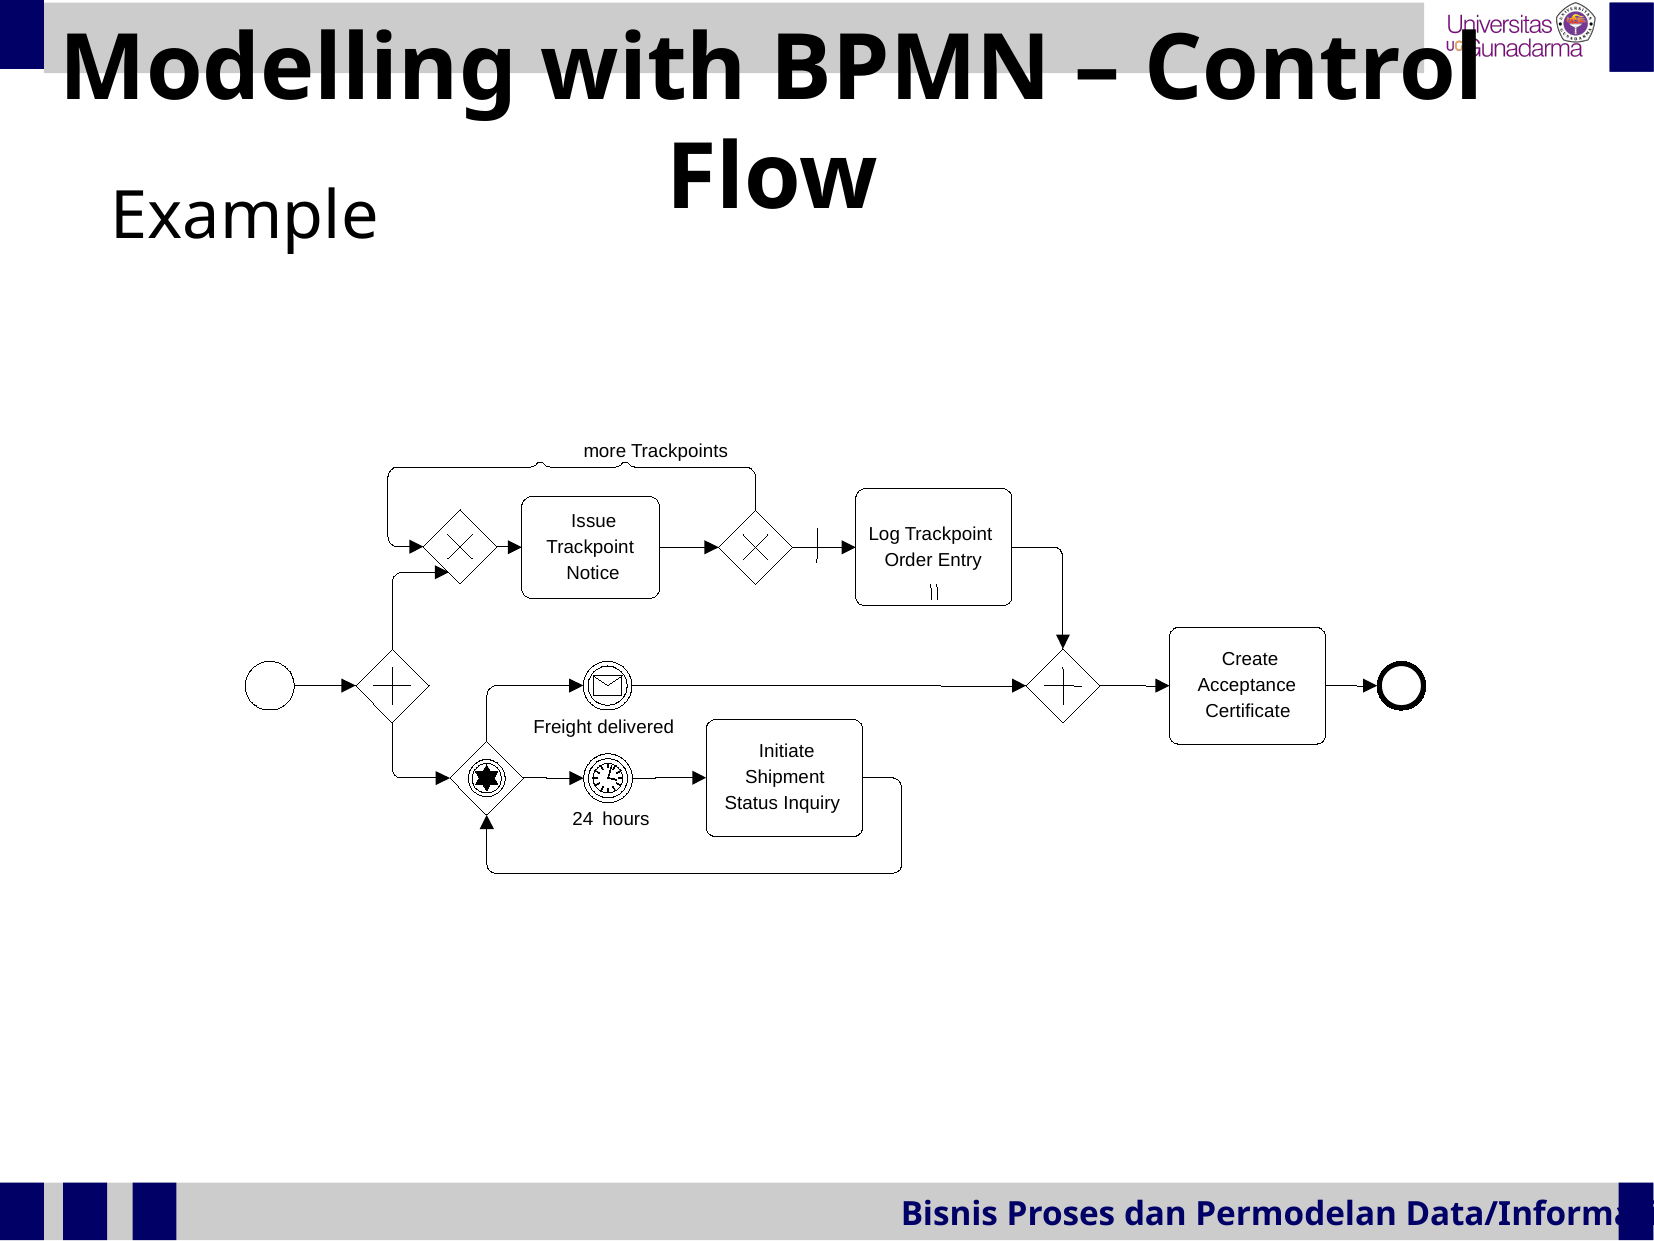

# Modelling with BPMN – Control Flow
Example
more Trackpoints
Issue
Log Trackpoint
Trackpoint
Order Entry
Notice
Create
Acceptance
Certificate
Freight delivered
Initiate
Shipment
Status Inquiry
24
hours